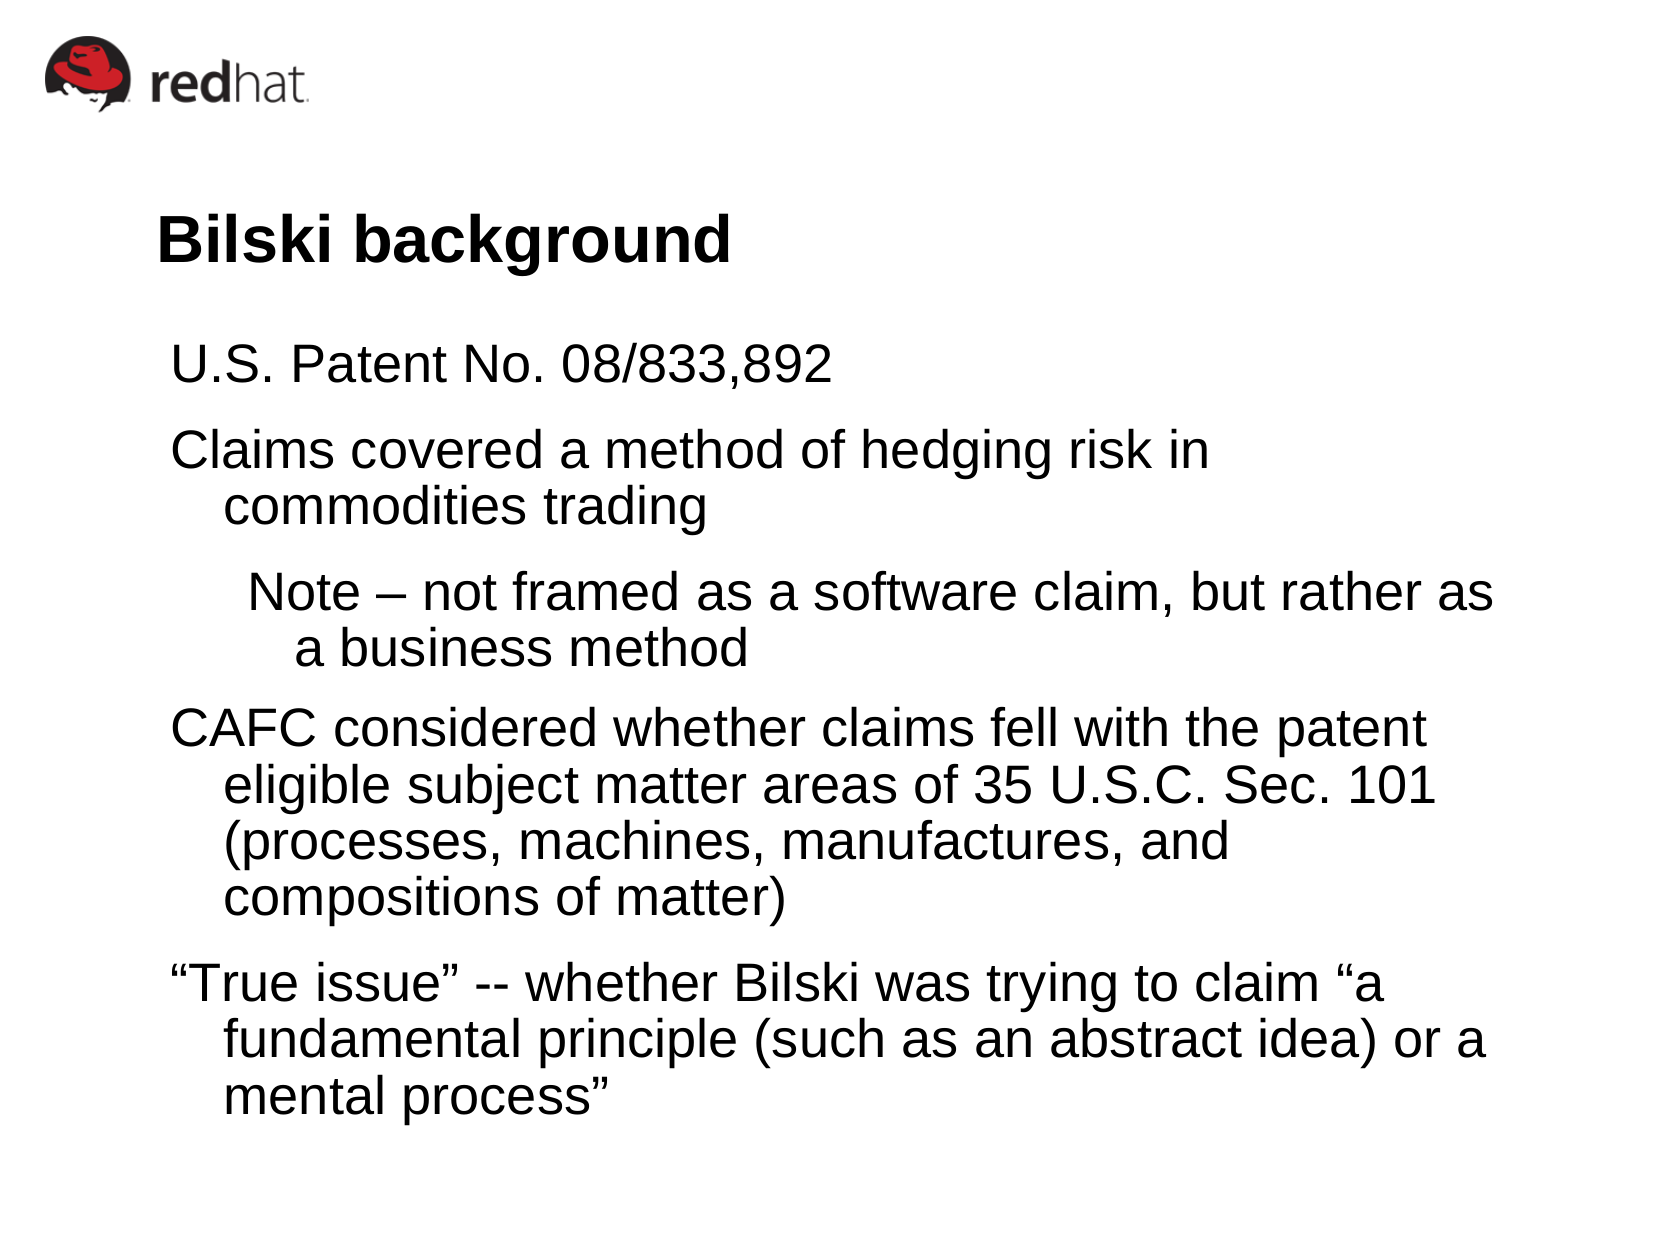

# Bilski background
U.S. Patent No. 08/833,892
Claims covered a method of hedging risk in commodities trading
Note – not framed as a software claim, but rather as a business method
CAFC considered whether claims fell with the patent eligible subject matter areas of 35 U.S.C. Sec. 101 (processes, machines, manufactures, and compositions of matter)
“True issue” -- whether Bilski was trying to claim “a fundamental principle (such as an abstract idea) or a mental process”